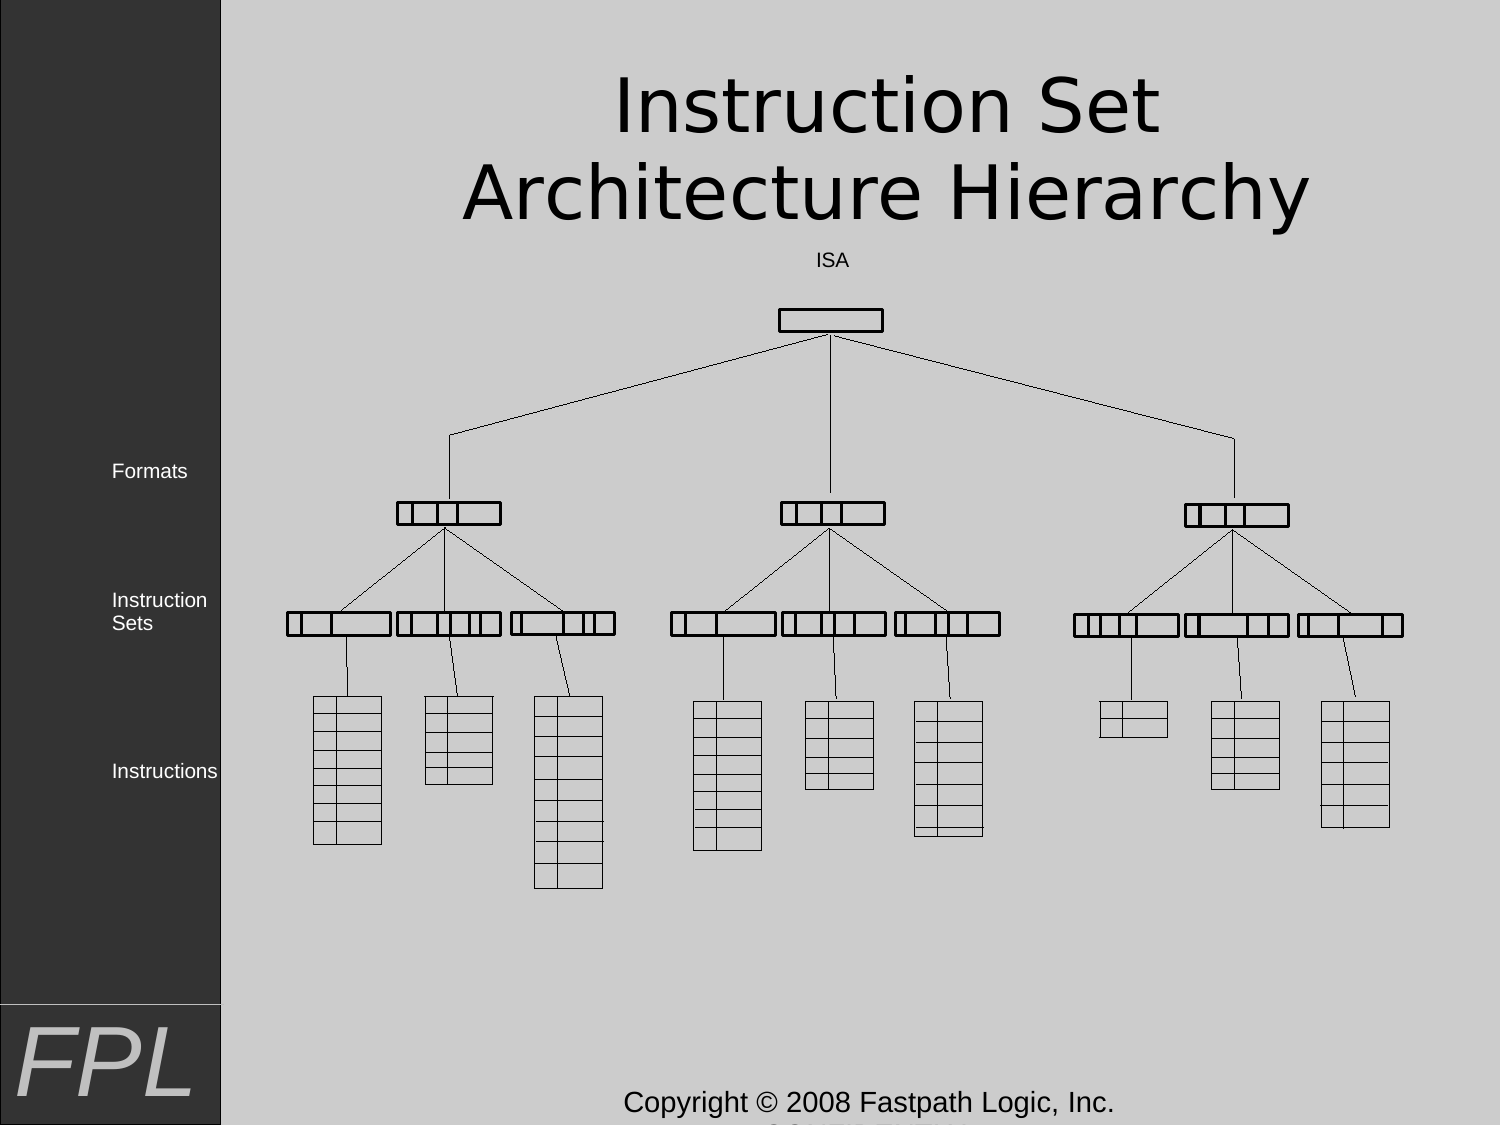

# Instruction Set Architecture Hierarchy
ISA
Formats
Instruction
Sets
Instructions